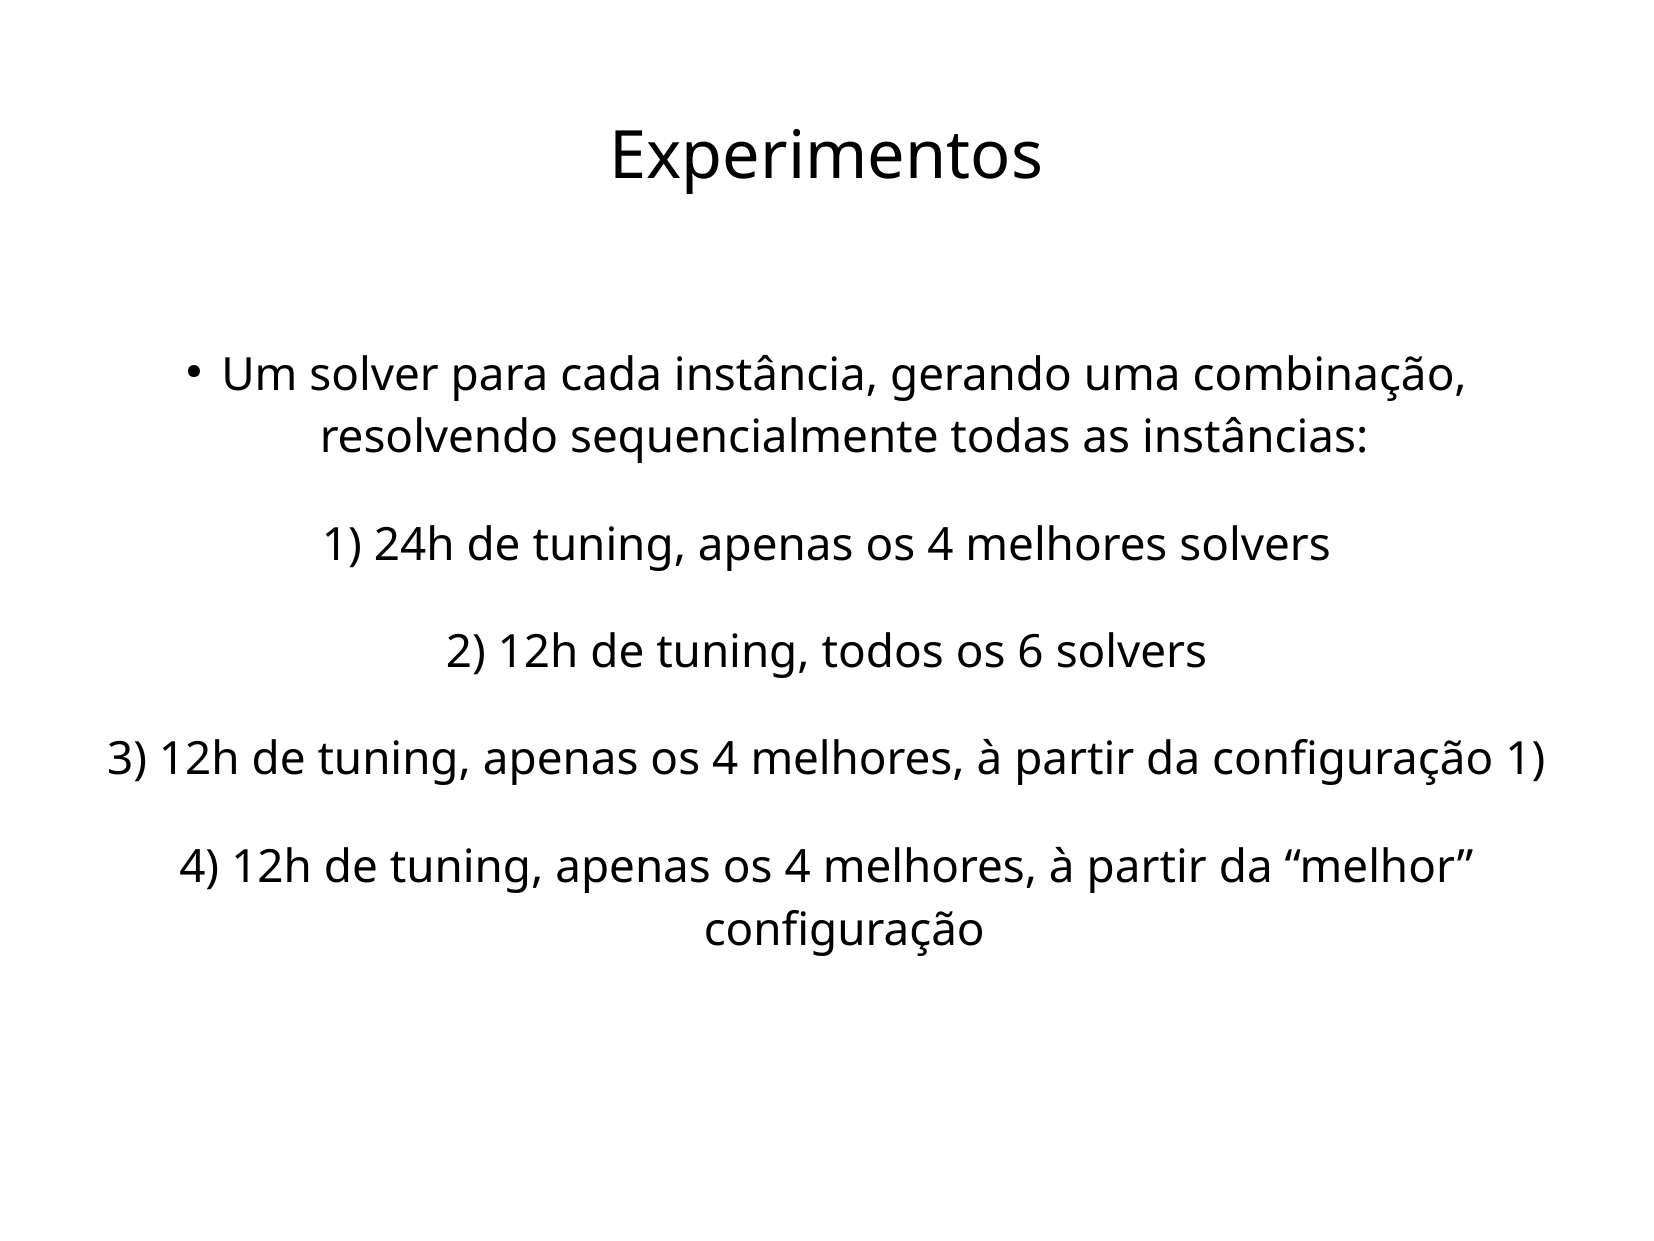

# Experimentos
Um solver para cada instância, gerando uma combinação, resolvendo sequencialmente todas as instâncias:
 24h de tuning, apenas os 4 melhores solvers
 12h de tuning, todos os 6 solvers
 12h de tuning, apenas os 4 melhores, à partir da configuração 1)
 12h de tuning, apenas os 4 melhores, à partir da “melhor” configuração